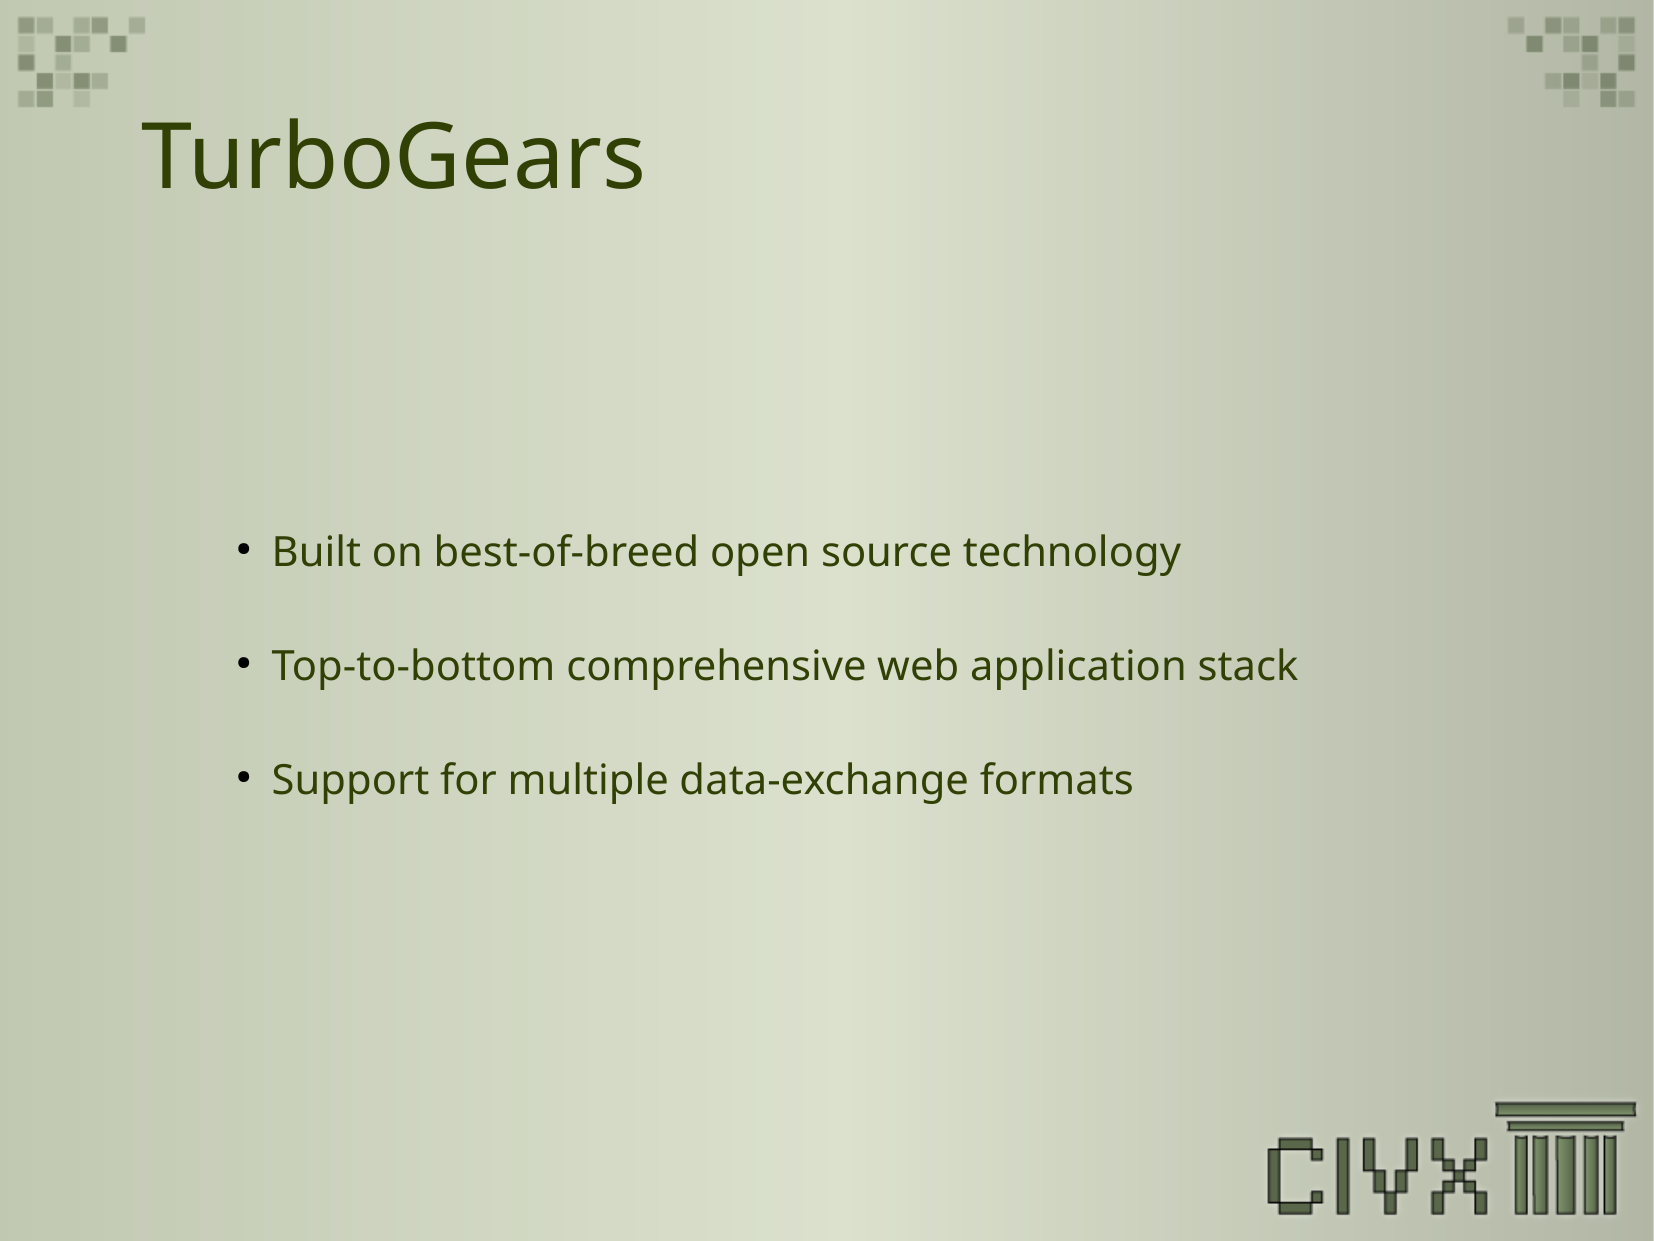

# TurboGears
Built on best-of-breed open source technology
Top-to-bottom comprehensive web application stack
Support for multiple data-exchange formats